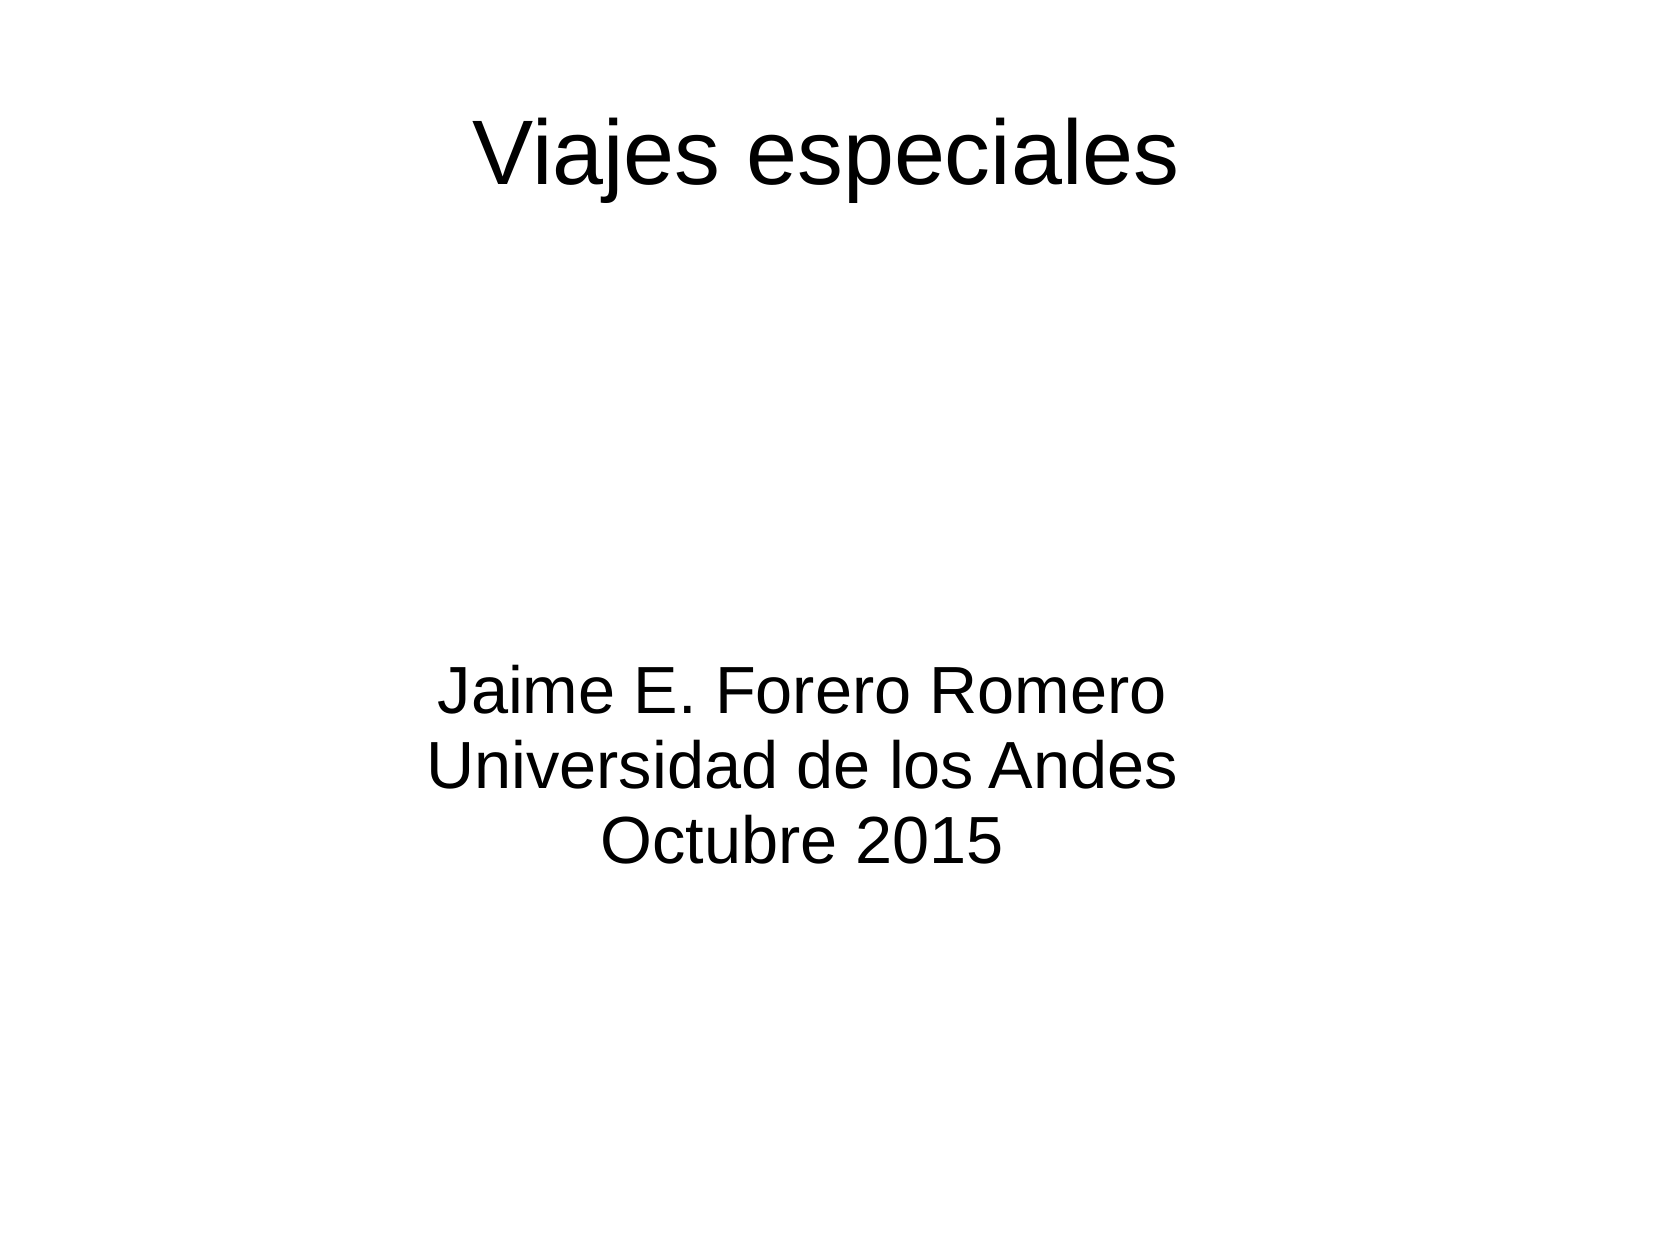

# Viajes especiales
Jaime E. Forero Romero
Universidad de los Andes
Octubre 2015